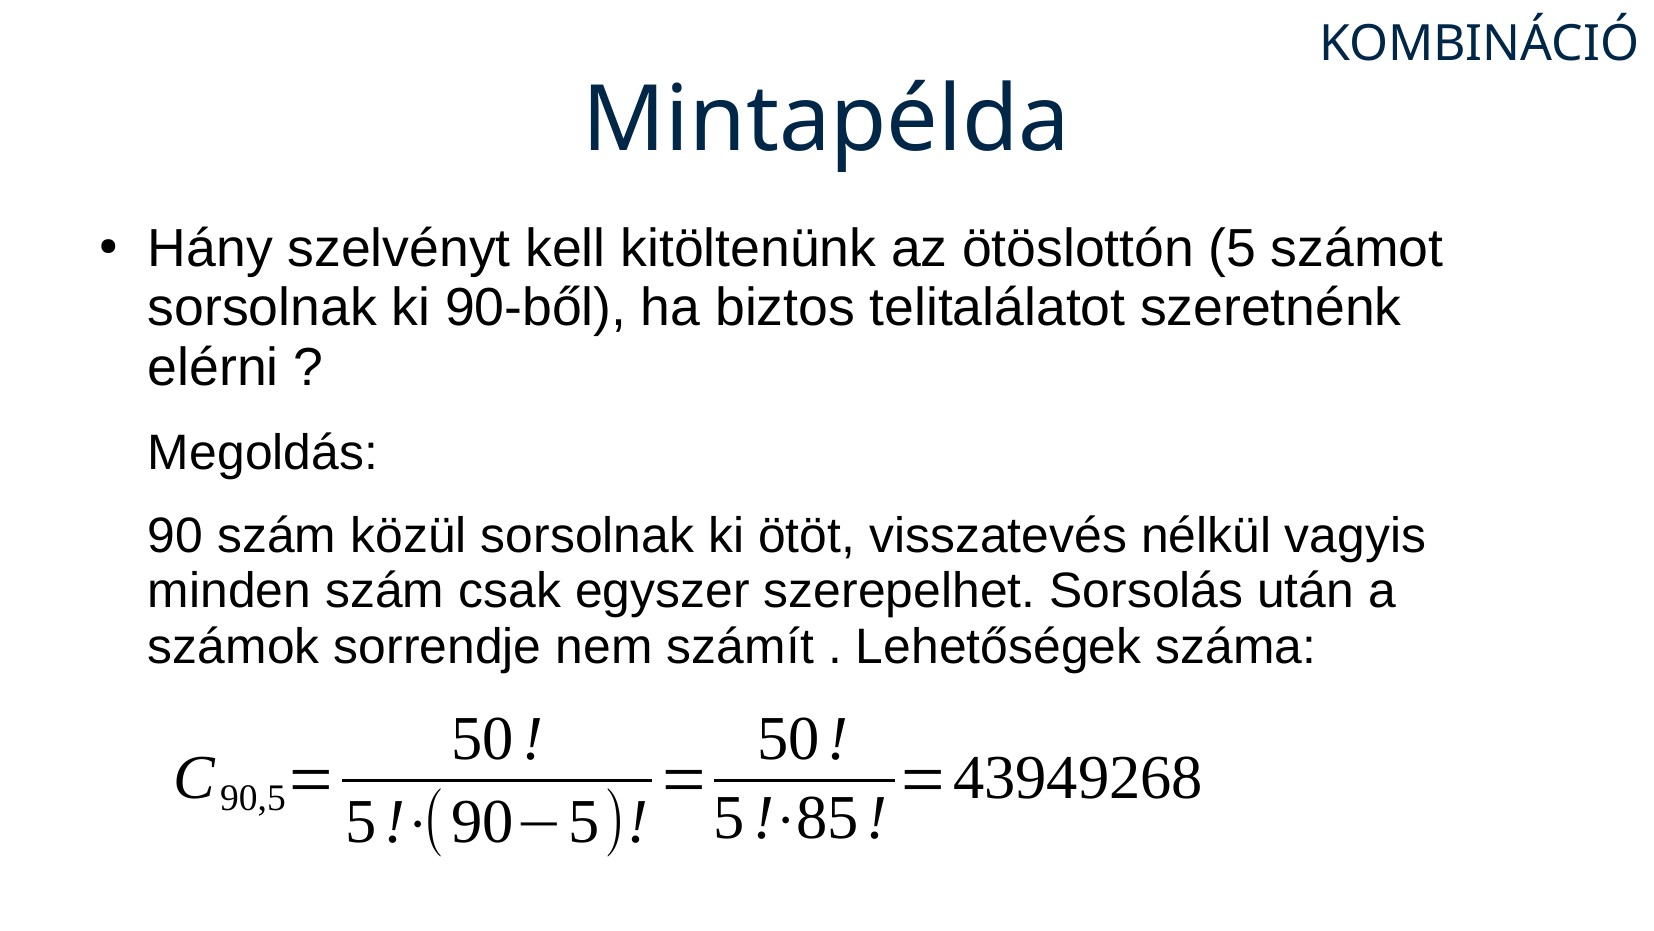

# KOMBINÁCIÓ
Mintapélda
Hány szelvényt kell kitöltenünk az ötöslottón (5 számot sorsolnak ki 90-ből), ha biztos telitalálatot szeretnénk elérni ?
Megoldás:
90 szám közül sorsolnak ki ötöt, visszatevés nélkül vagyis minden szám csak egyszer szerepelhet. Sorsolás után a számok sorrendje nem számít . Lehetőségek száma: